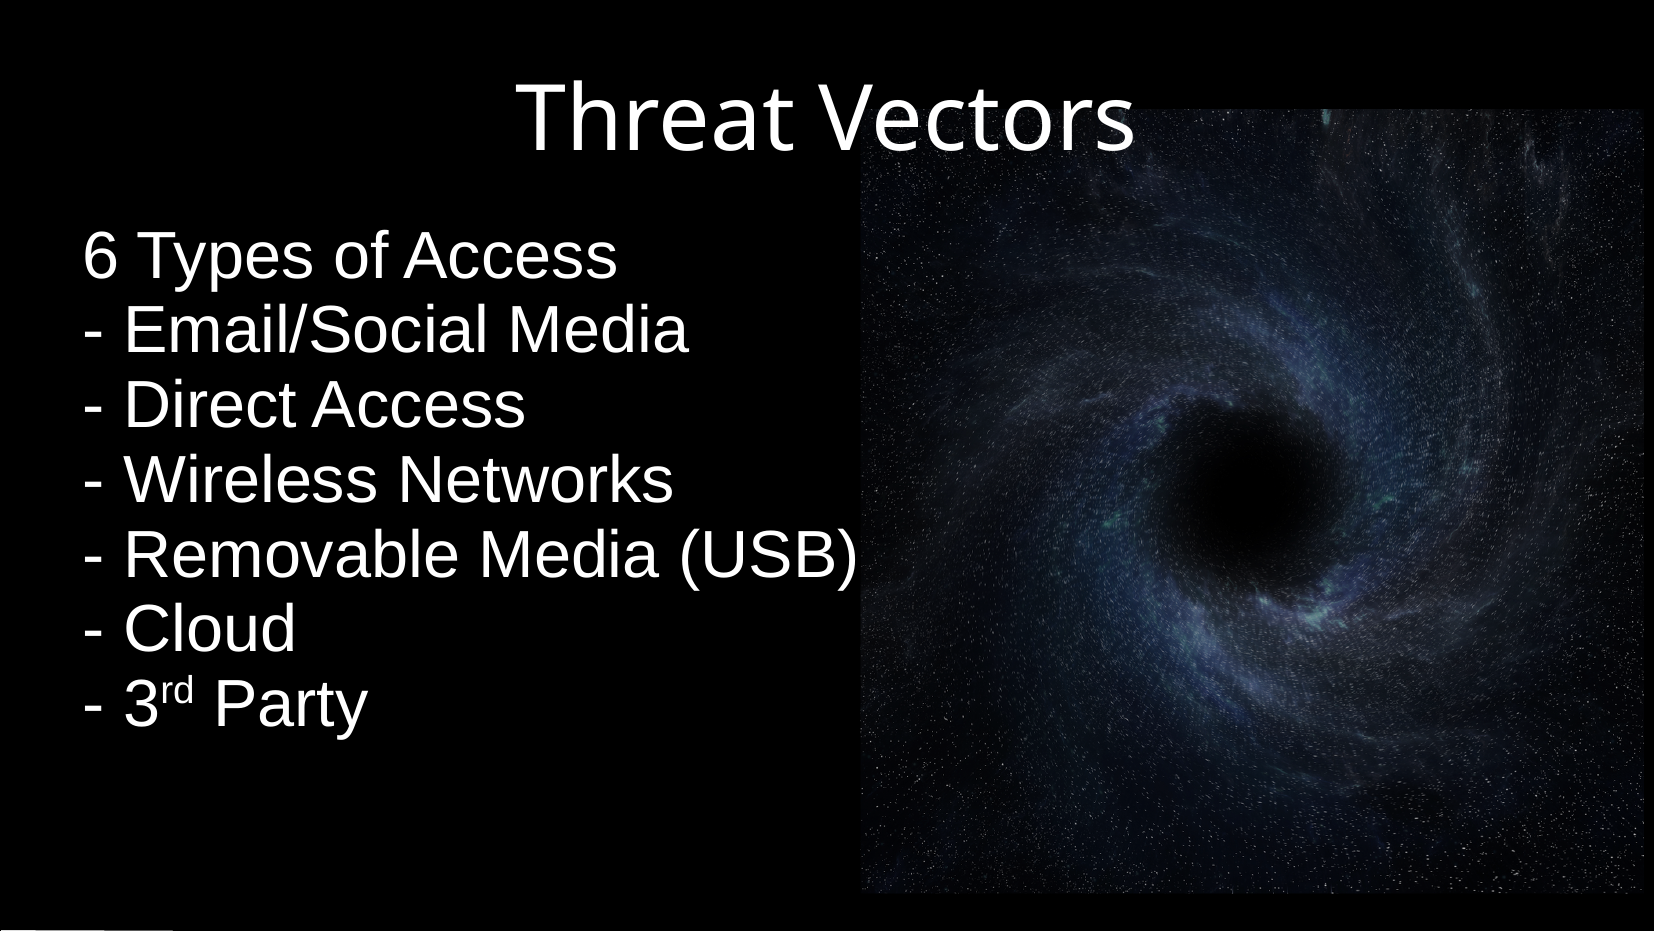

# Threat Vectors
6 Types of Access
- Email/Social Media
- Direct Access
- Wireless Networks
- Removable Media (USB)
- Cloud
- 3rd Party